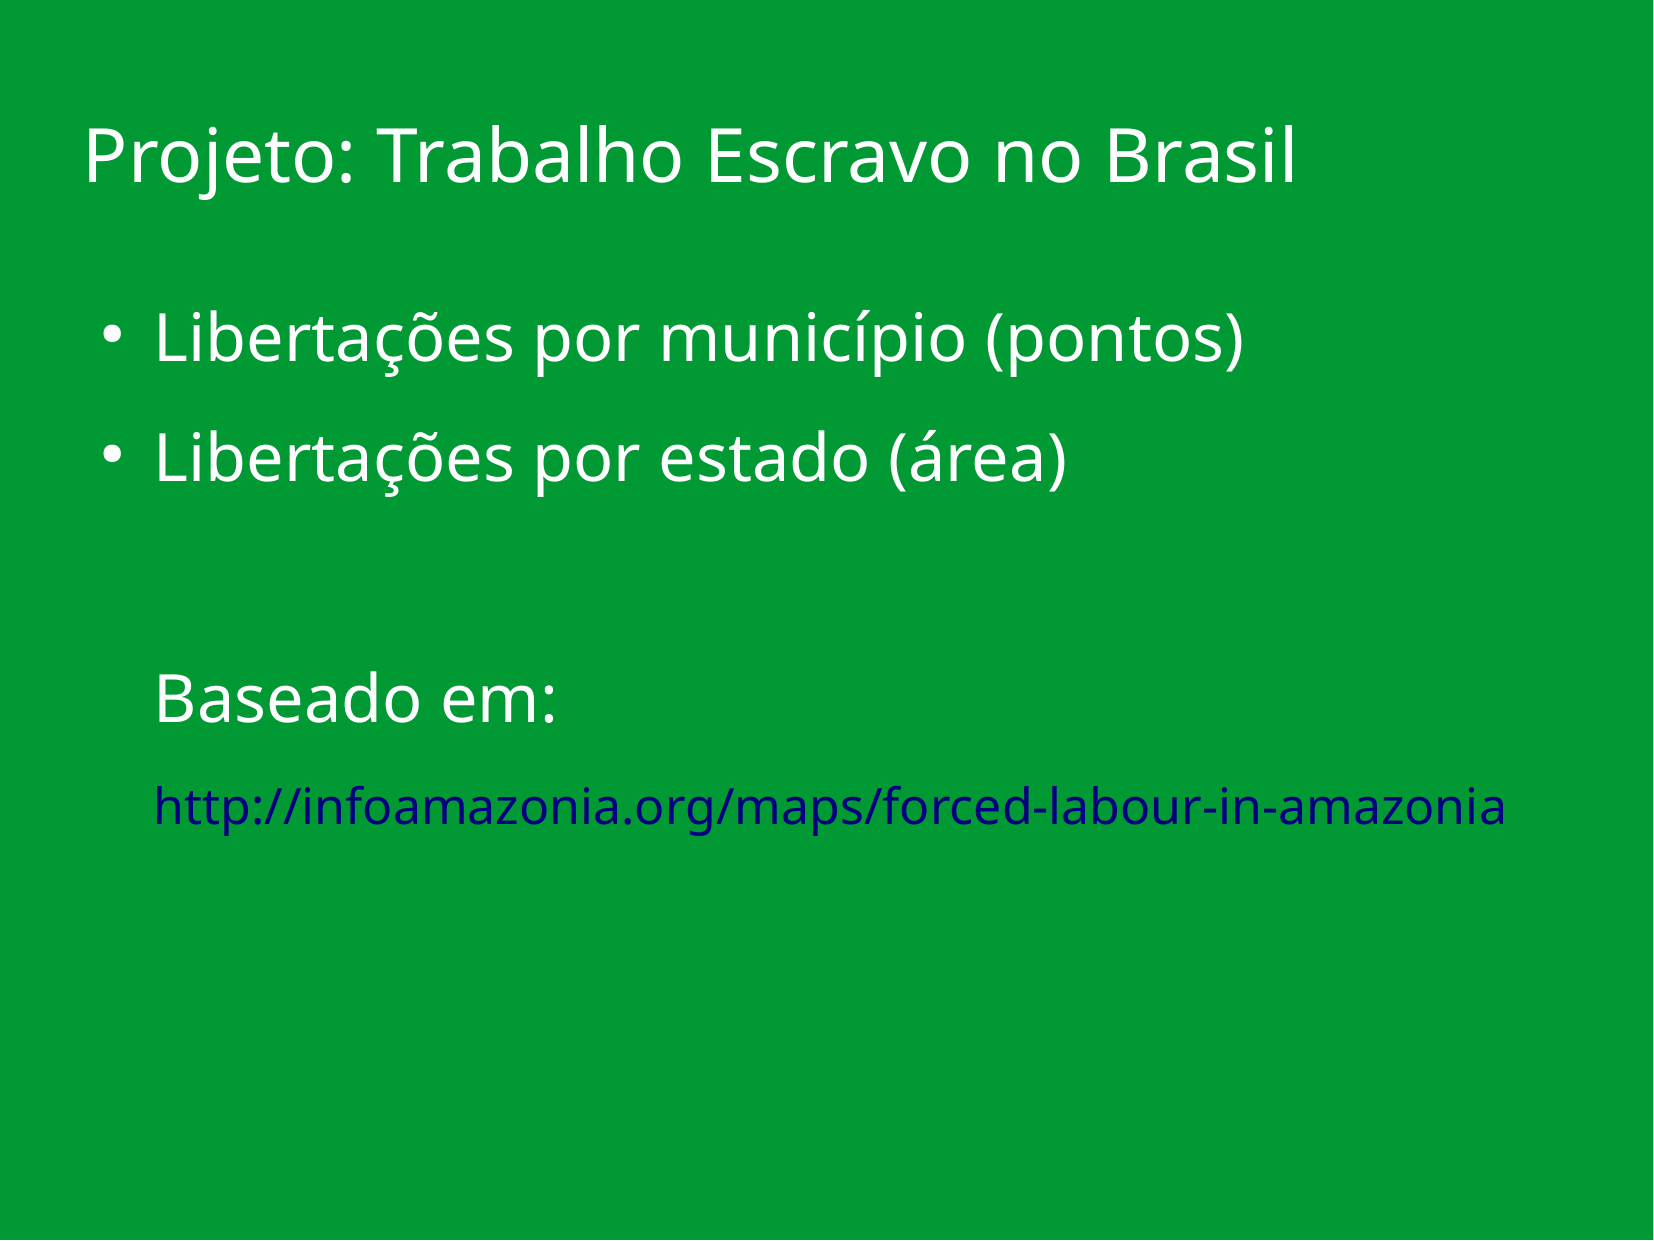

# Projeto: Trabalho Escravo no Brasil
Libertações por município (pontos)
Libertações por estado (área)
Baseado em:
http://infoamazonia.org/maps/forced-labour-in-amazonia